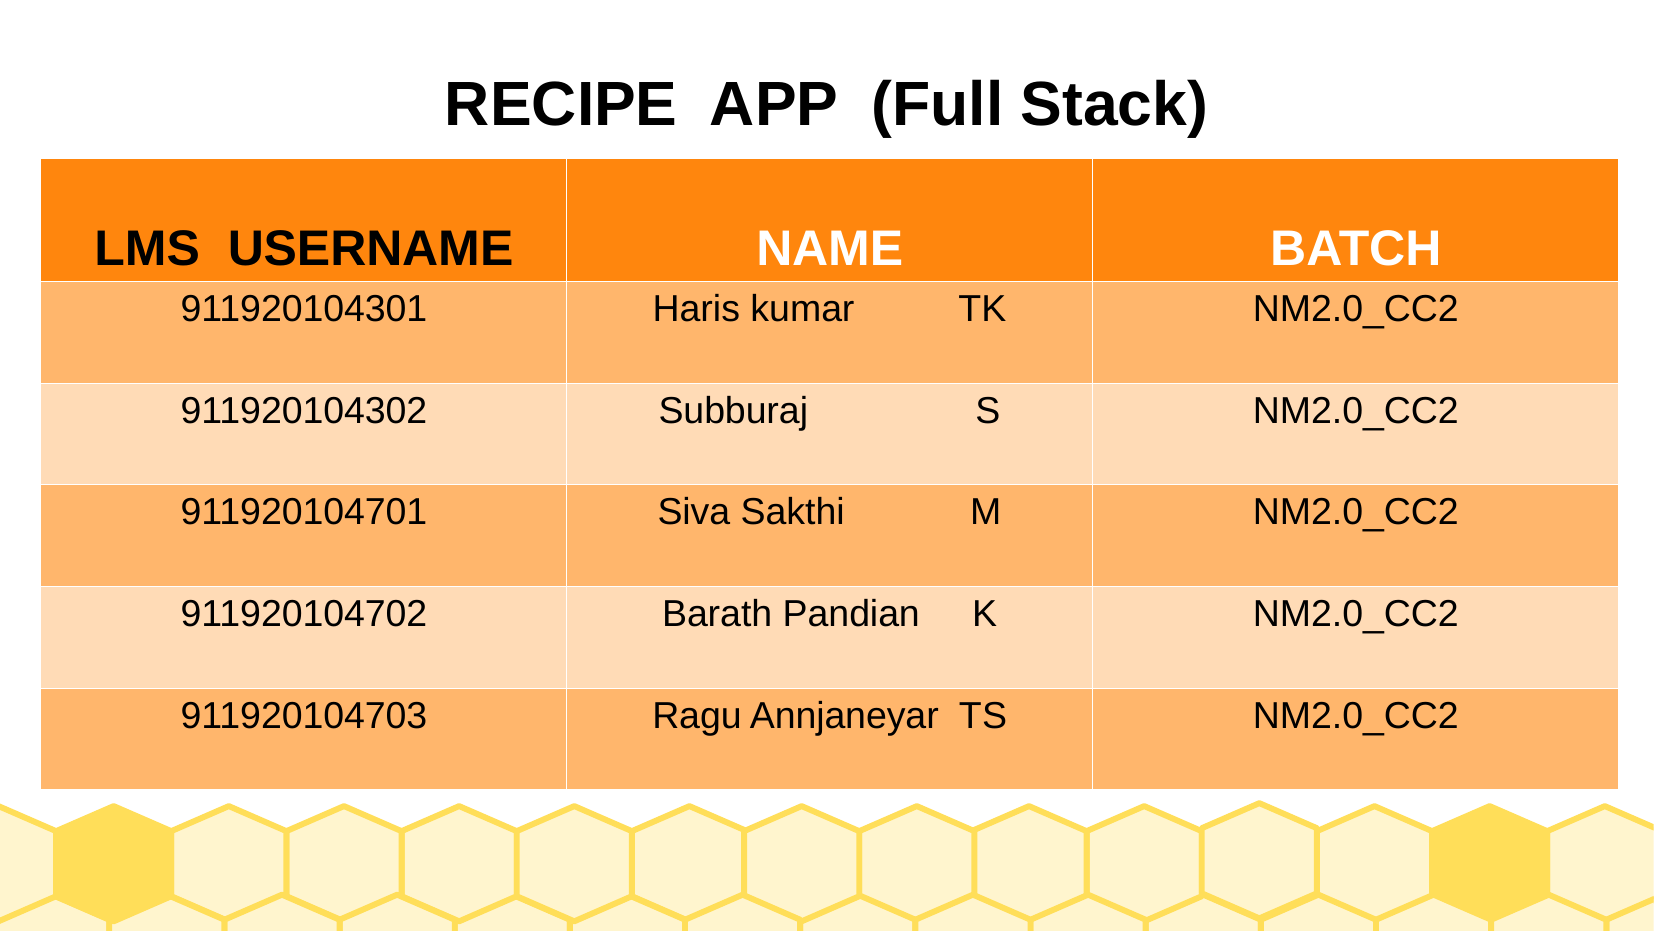

# RECIPE APP (Full Stack)
| LMS USERNAME | NAME | BATCH |
| --- | --- | --- |
| 911920104301 | Haris kumar TK | NM2.0\_CC2 |
| 911920104302 | Subburaj S | NM2.0\_CC2 |
| 911920104701 | Siva Sakthi M | NM2.0\_CC2 |
| 911920104702 | Barath Pandian K | NM2.0\_CC2 |
| 911920104703 | Ragu Annjaneyar TS | NM2.0\_CC2 |